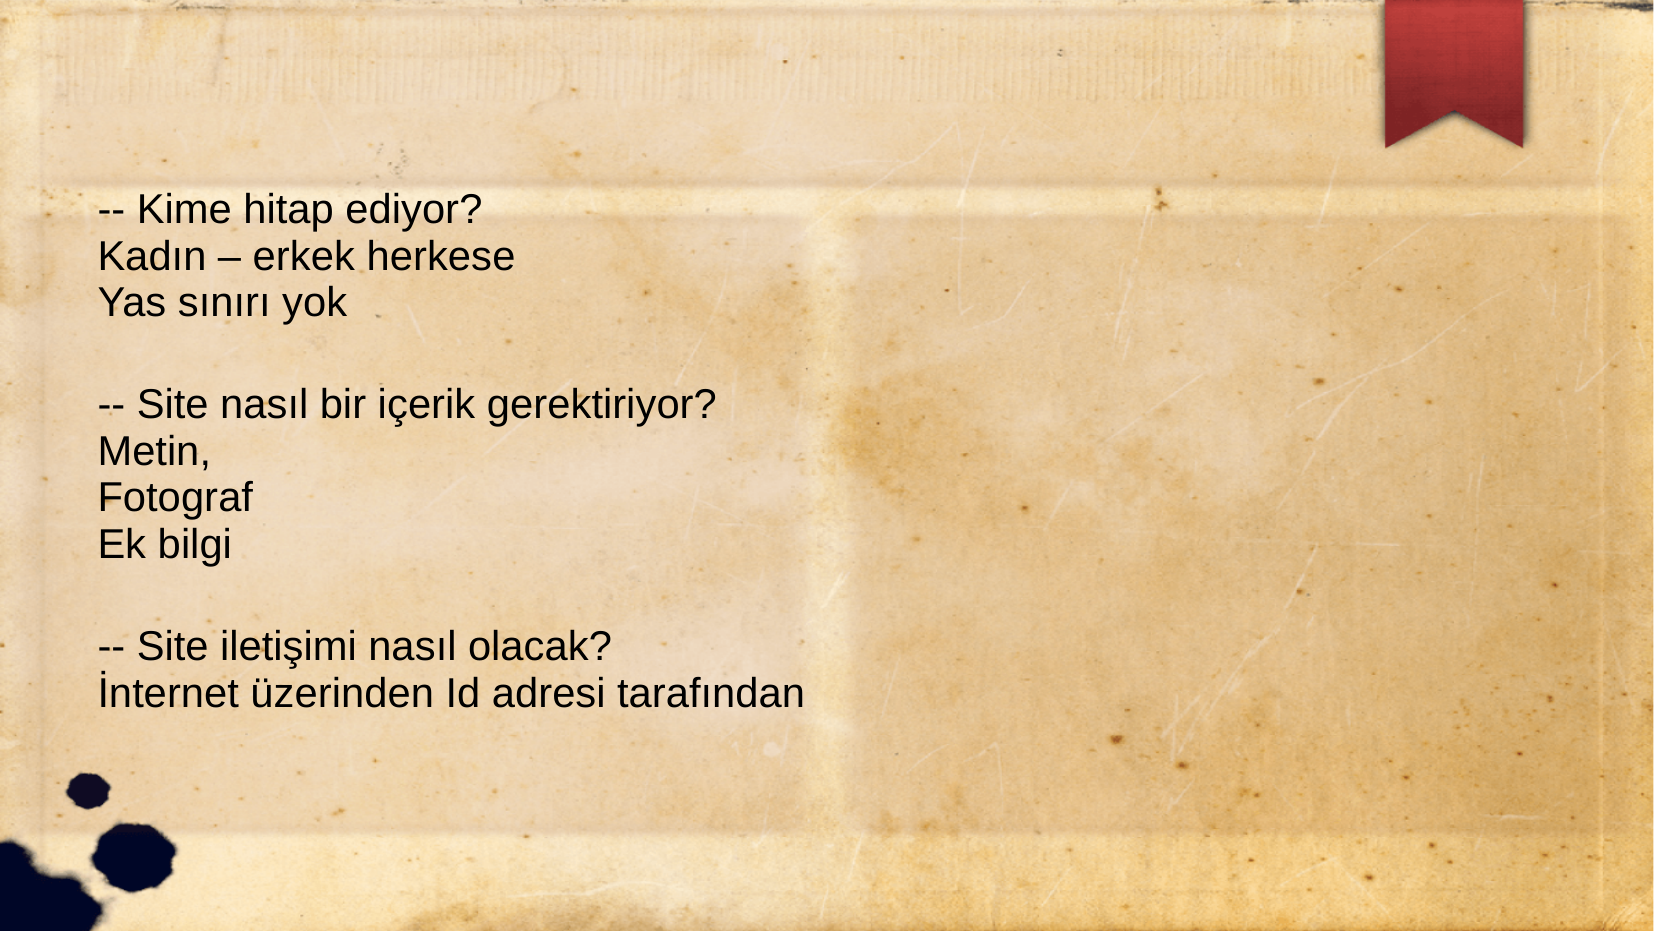

-- Kime hitap ediyor?
Kadın – erkek herkese
Yas sınırı yok
-- Site nasıl bir içerik gerektiriyor?
Metin,
Fotograf
Ek bilgi
-- Site iletişimi nasıl olacak?
İnternet üzerinden Id adresi tarafından